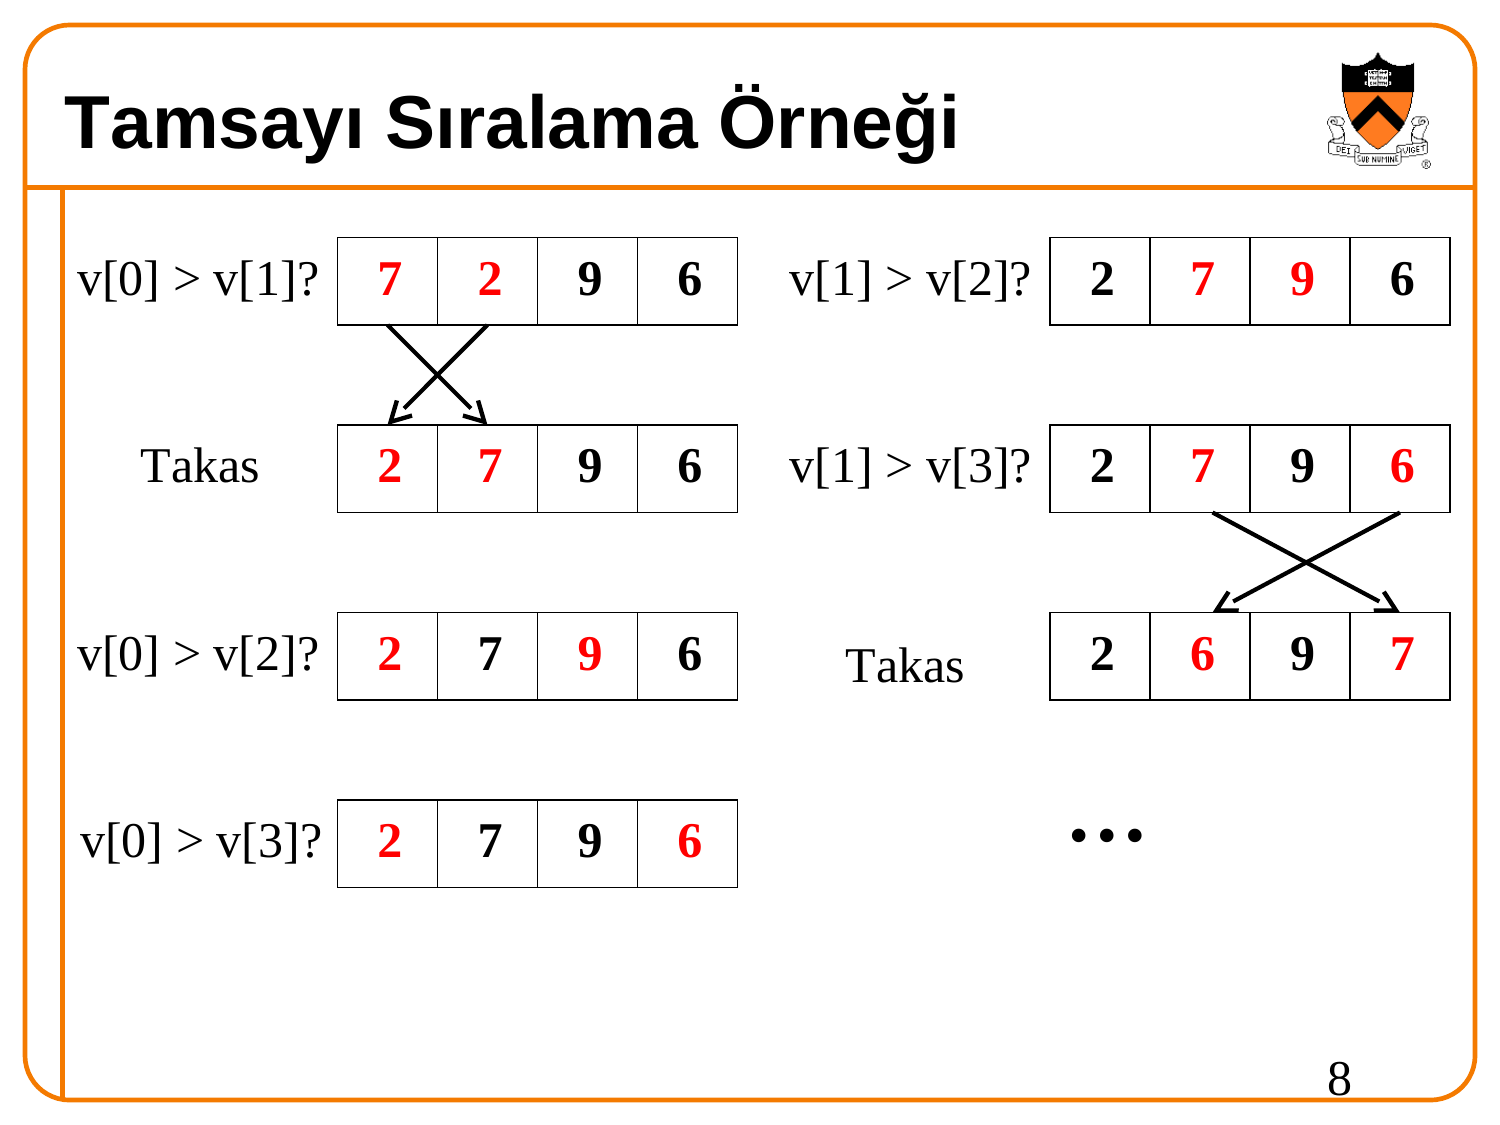

# Tamsayı Sıralama Örneği
v[0] > v[1]?
7
2
9
6
v[1] > v[2]?
2
7
9
6
Takas
2
7
9
6
v[1] > v[3]?
2
7
9
6
v[0] > v[2]?
2
7
9
6
2
6
9
7
Takas
…
v[0] > v[3]?
2
7
9
6
8